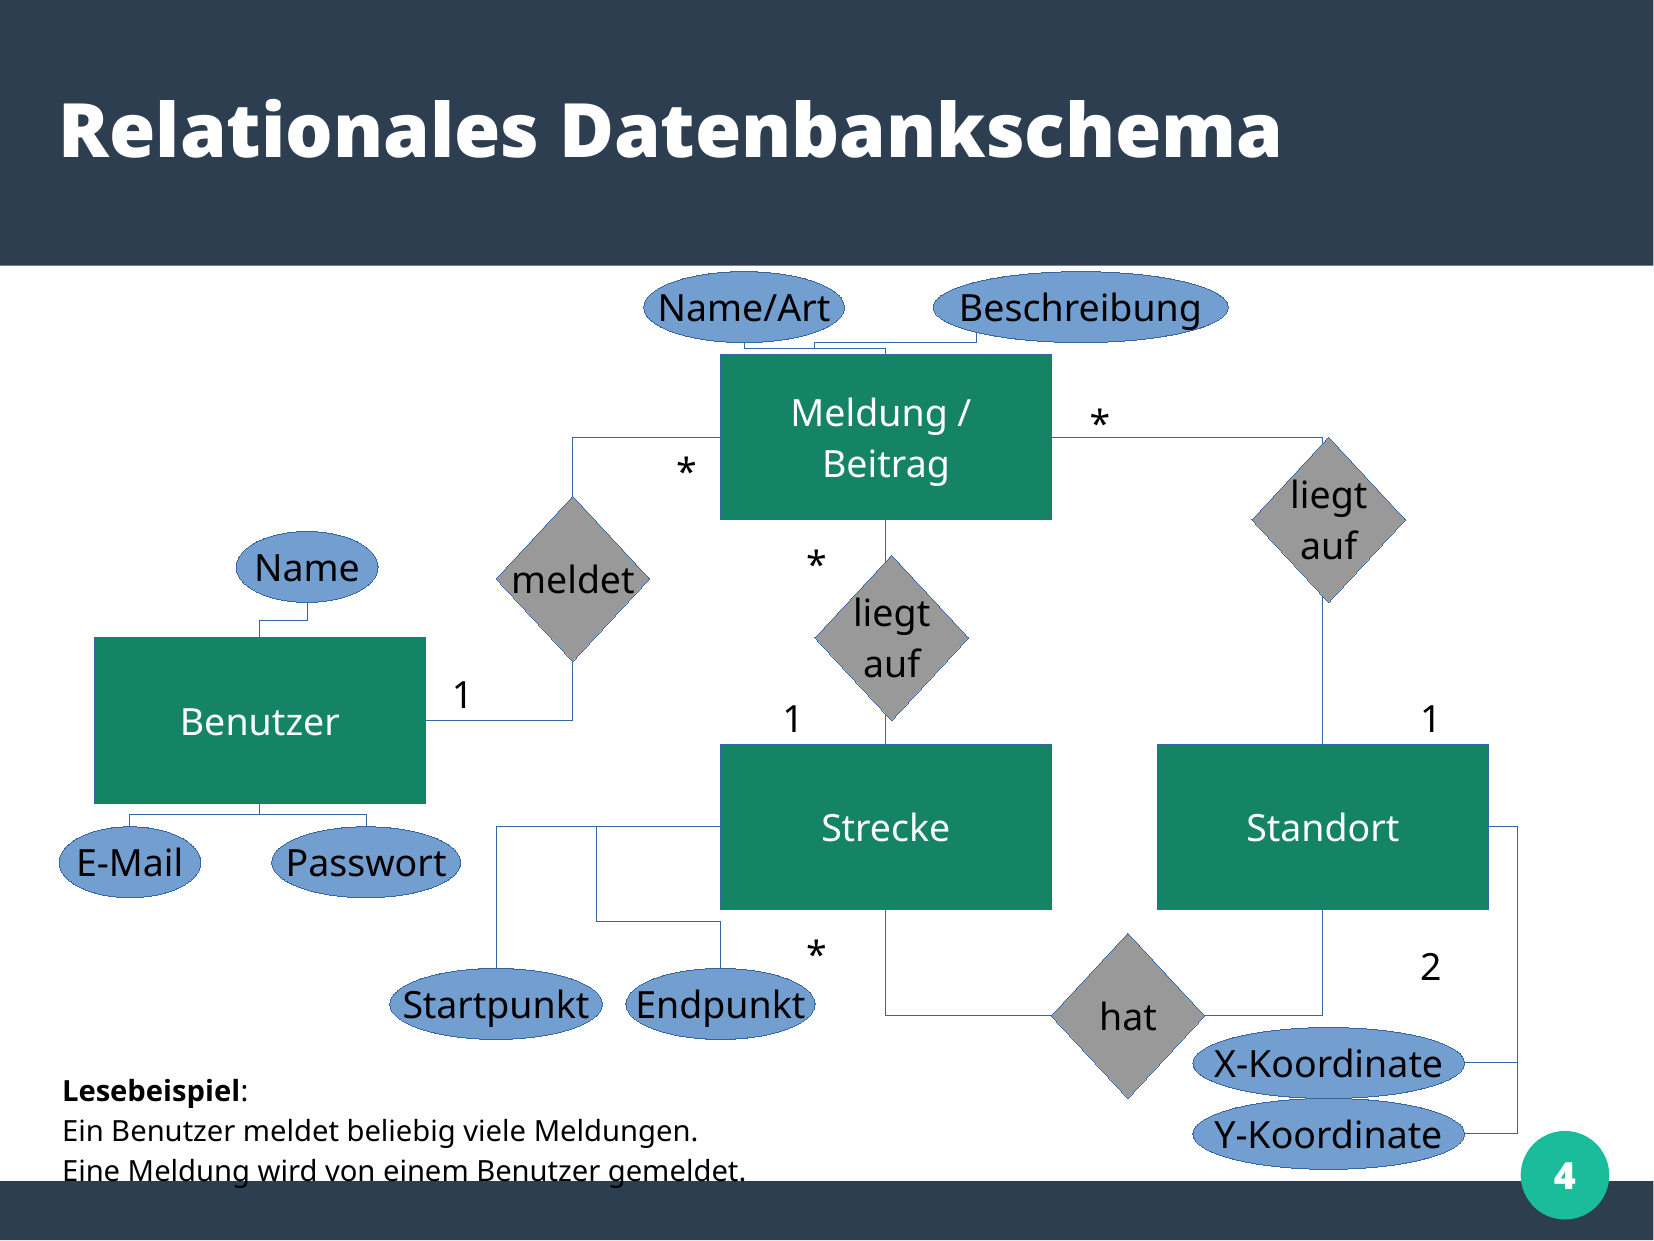

# Relationales Datenbankschema
Name/Art
Beschreibung
Meldung /
Beitrag
*
liegt
auf
*
meldet
Name
*
liegt
auf
Benutzer
1
1
1
Strecke
Standort
E-Mail
Passwort
*
hat
2
Startpunkt
Endpunkt
X-Koordinate
Lesebeispiel:
Ein Benutzer meldet beliebig viele Meldungen.
Eine Meldung wird von einem Benutzer gemeldet.
Y-Koordinate
4